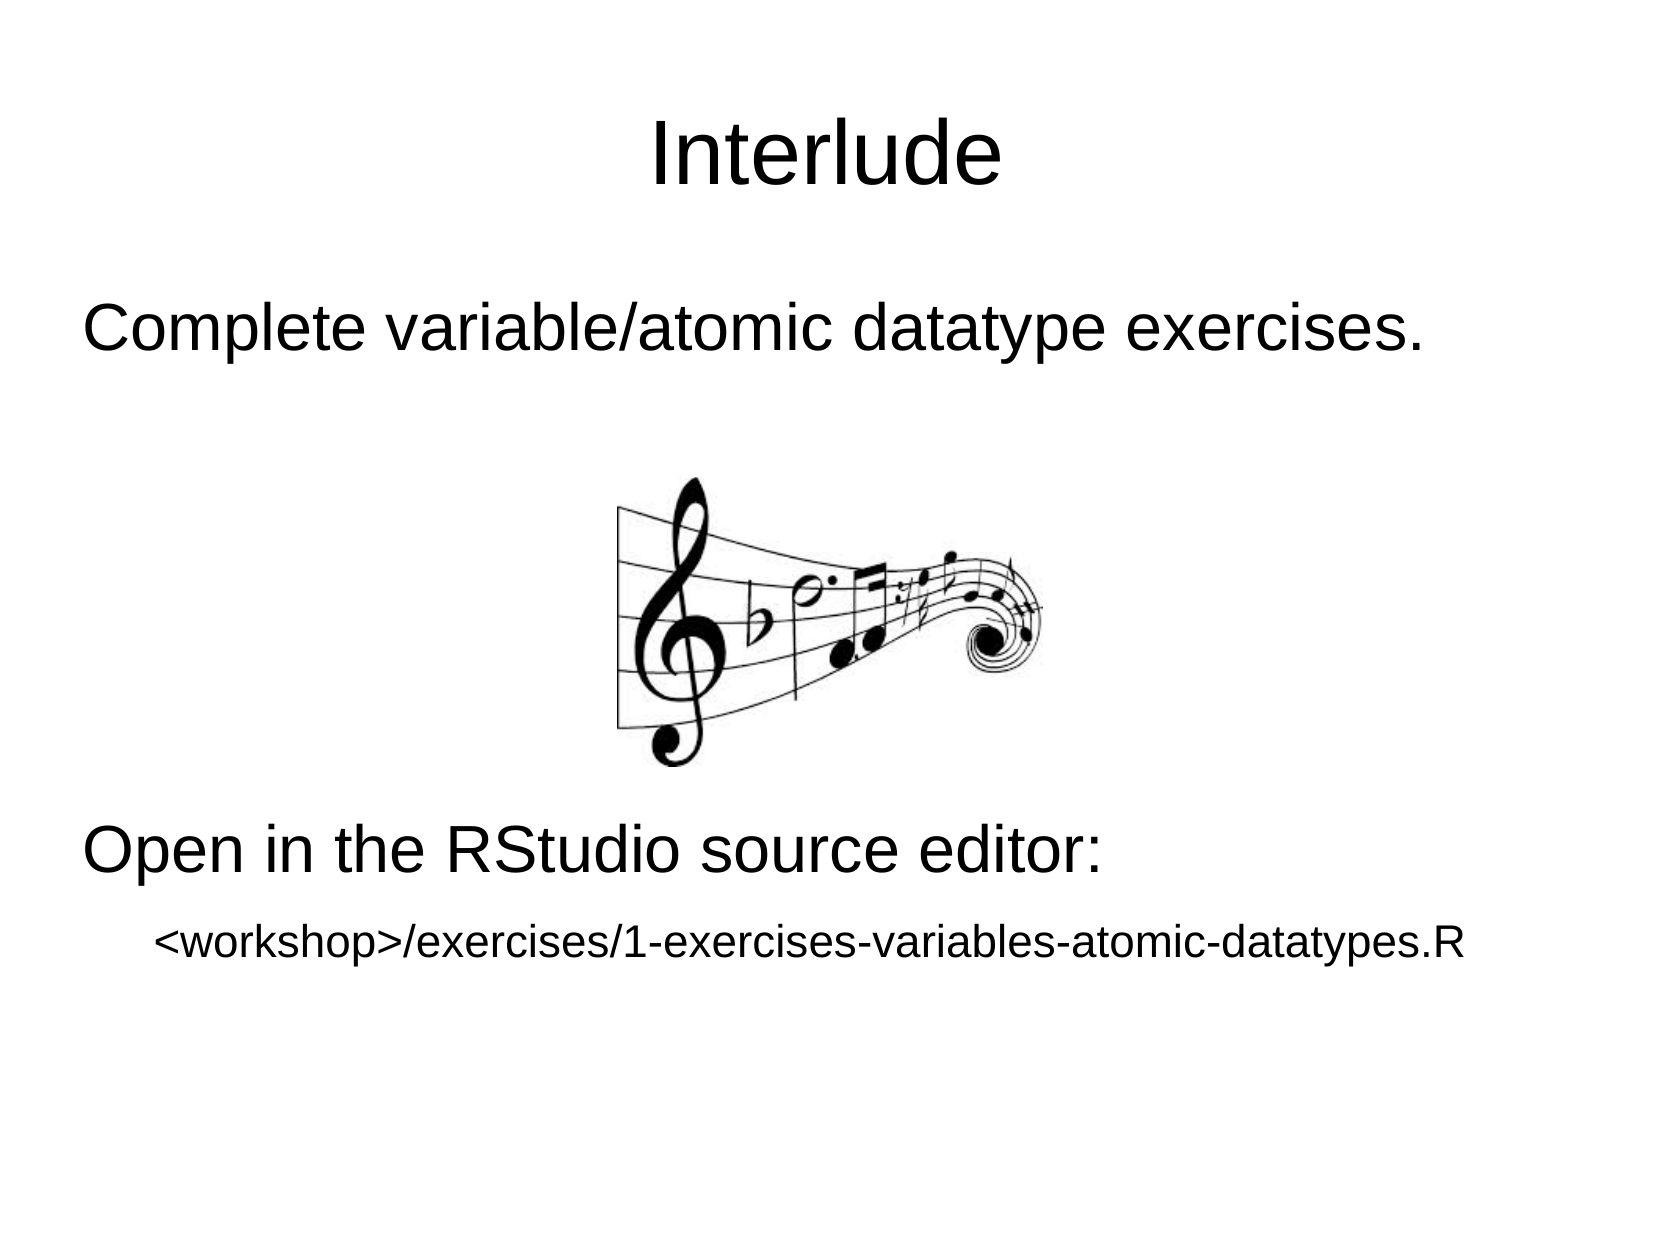

# Interlude
Complete variable/atomic datatype exercises.
Open in the RStudio source editor:
<workshop>/exercises/1-exercises-variables-atomic-datatypes.R